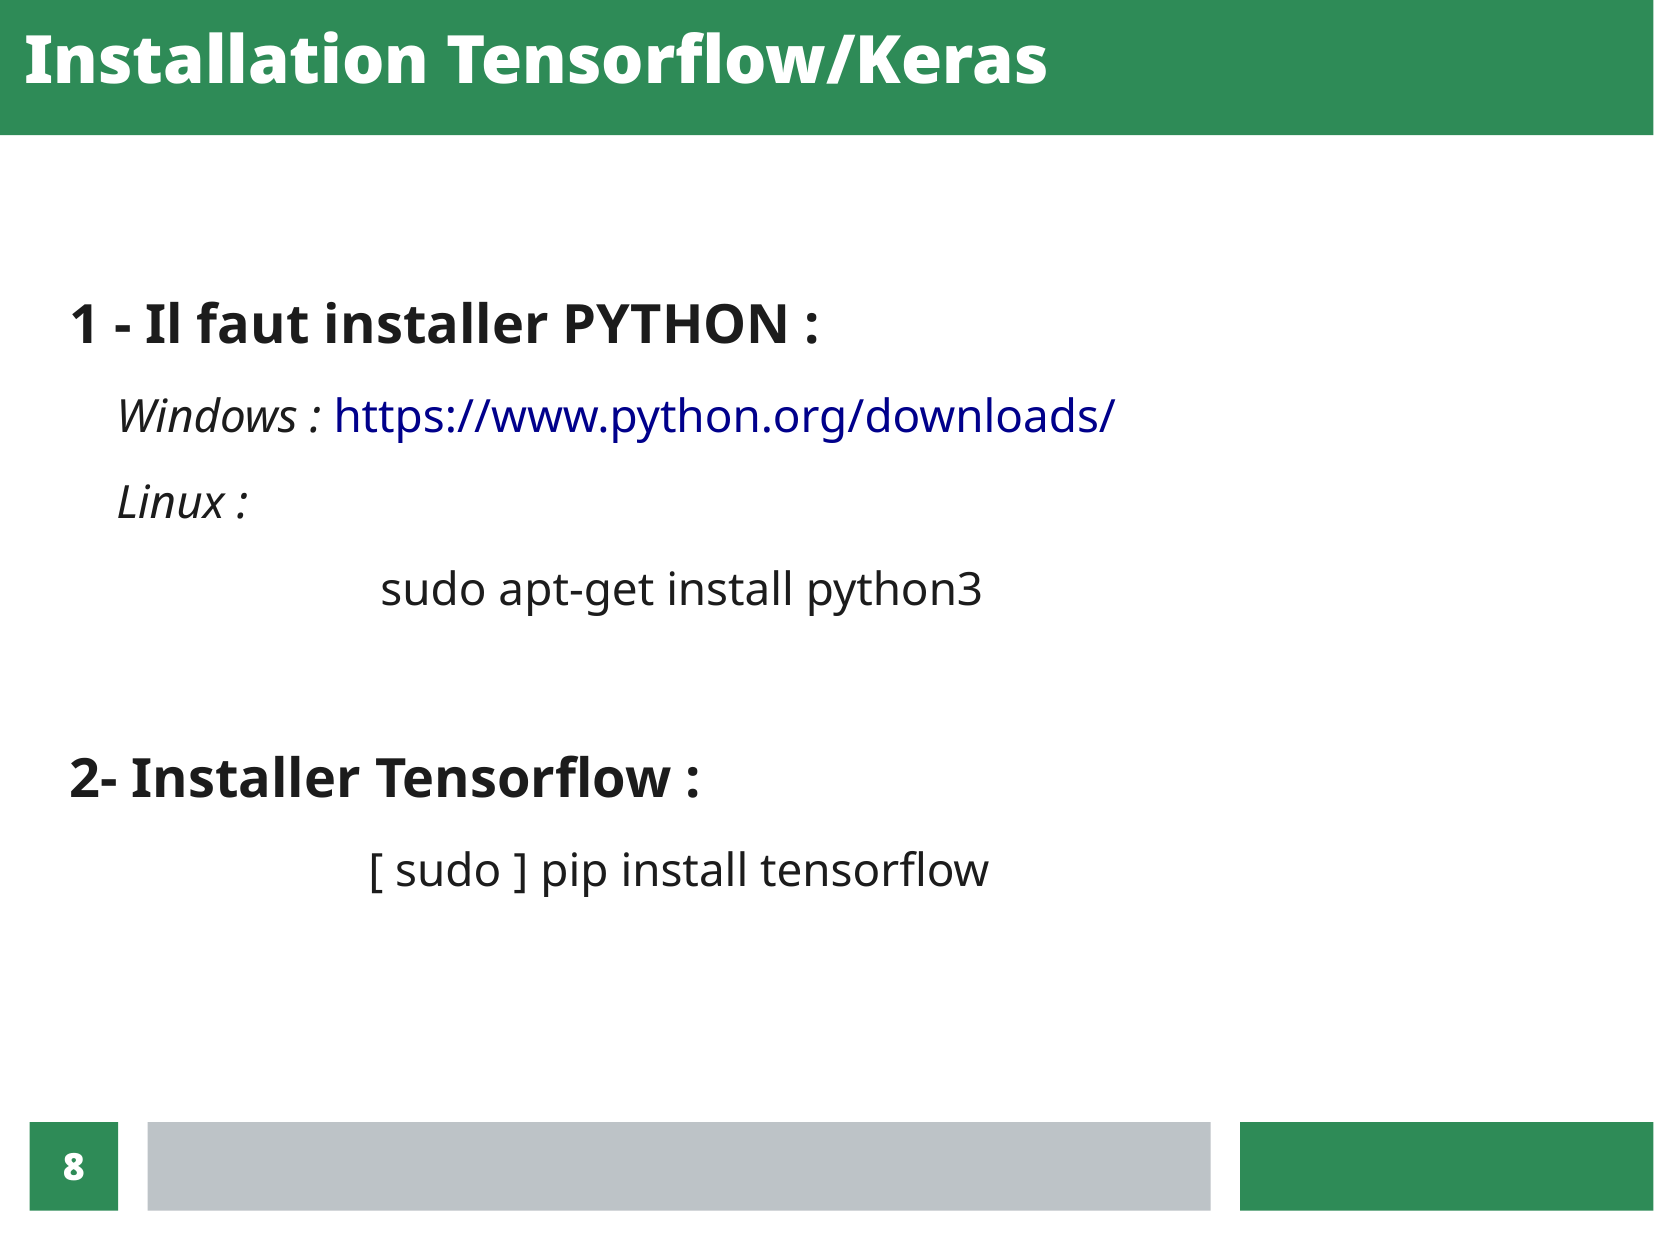

# Installation Tensorflow/Keras
1 - Il faut installer PYTHON :
Windows : https://www.python.org/downloads/
Linux :
 sudo apt-get install python3
2- Installer Tensorflow :
 [ sudo ] pip install tensorflow
8